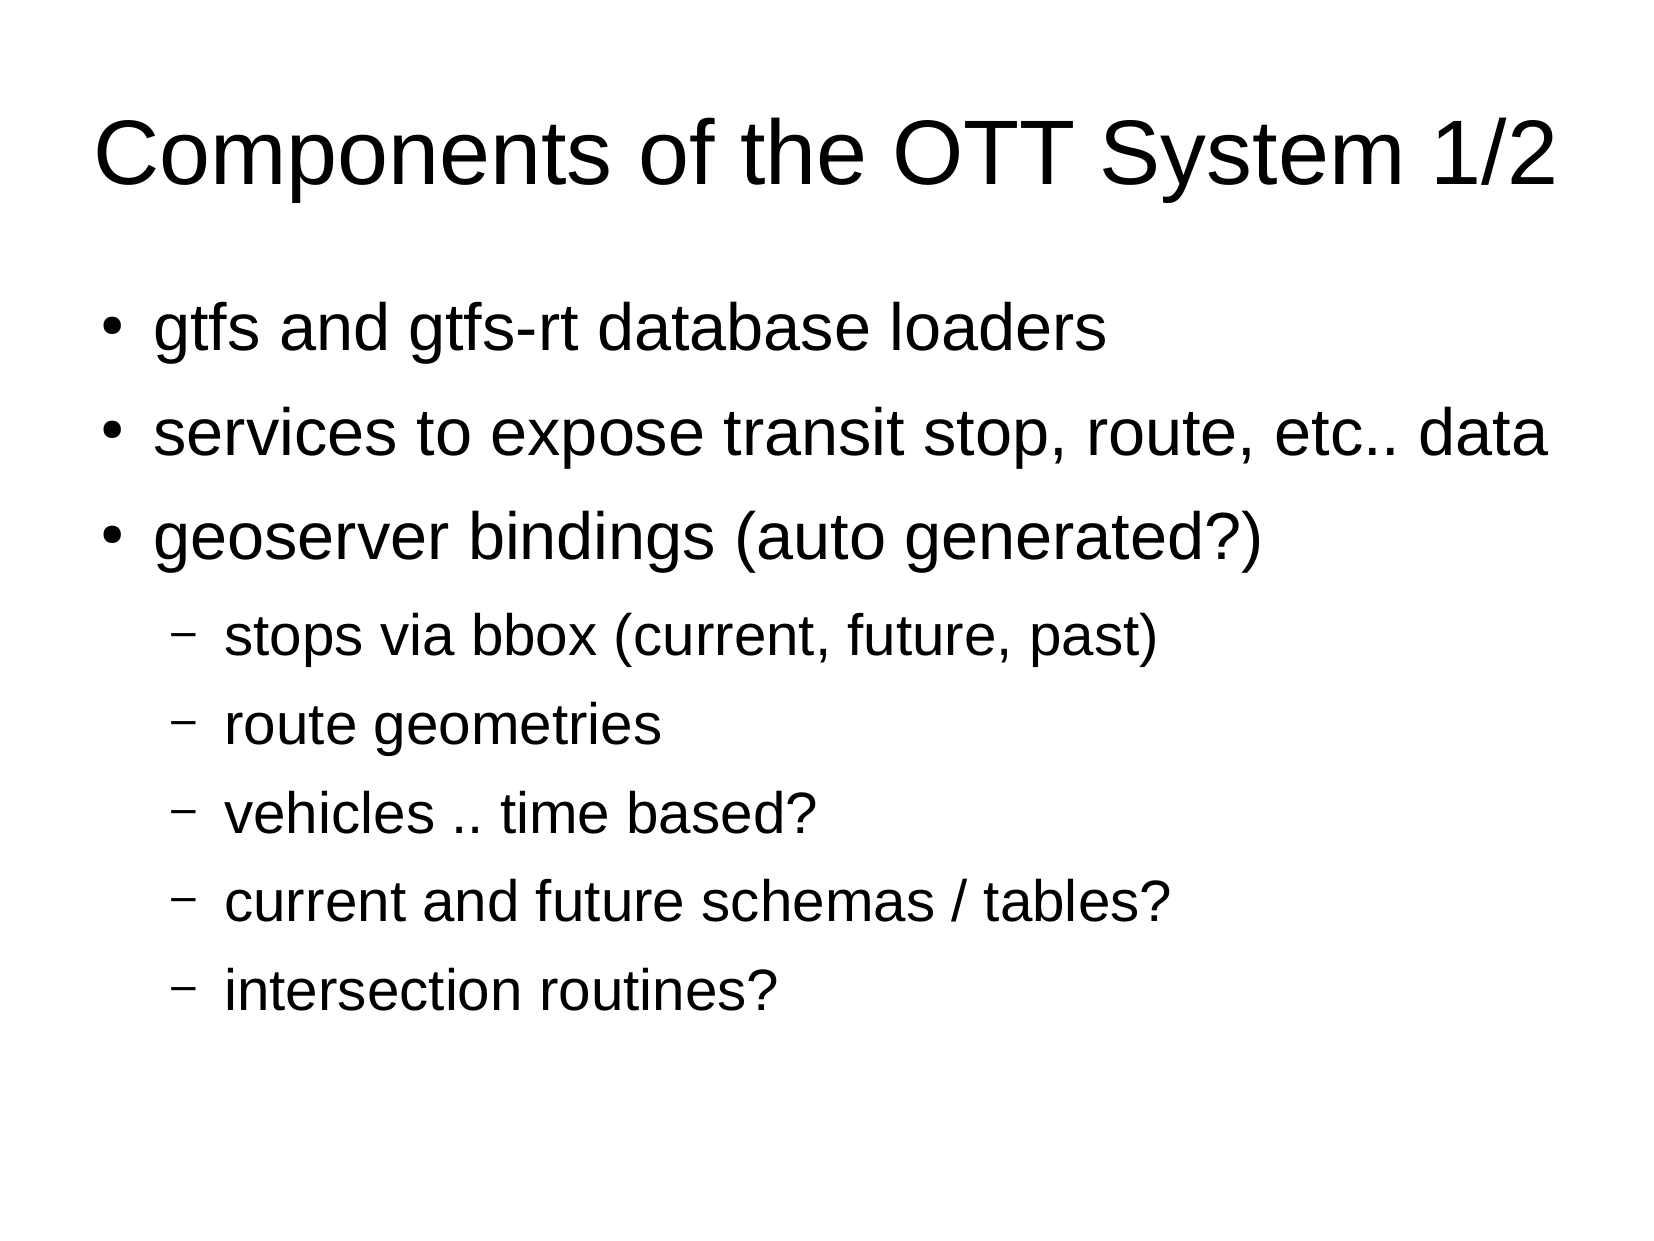

# Components of the OTT System 1/2
gtfs and gtfs-rt database loaders
services to expose transit stop, route, etc.. data
geoserver bindings (auto generated?)
stops via bbox (current, future, past)
route geometries
vehicles .. time based?
current and future schemas / tables?
intersection routines?